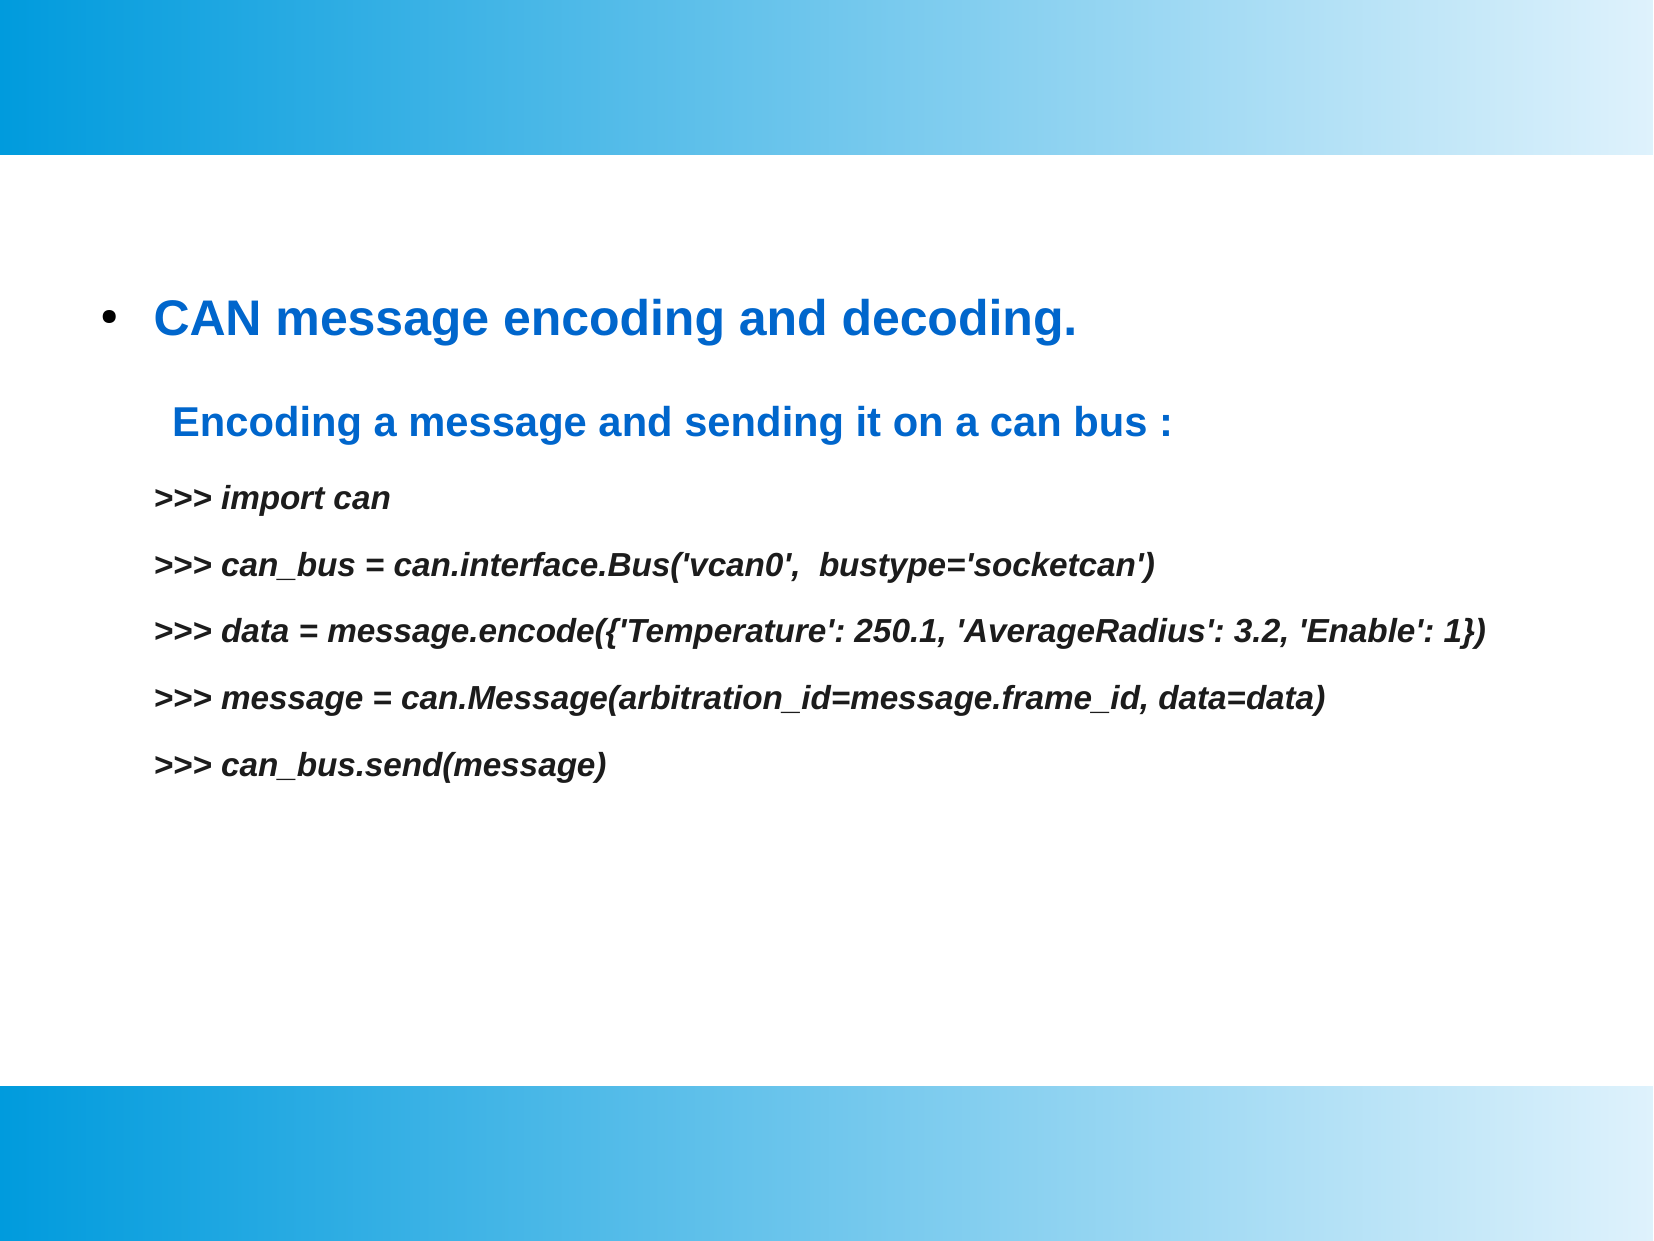

#
CAN message encoding and decoding.
 Encoding a message and sending it on a can bus :
>>> import can
>>> can_bus = can.interface.Bus('vcan0', bustype='socketcan')
>>> data = message.encode({'Temperature': 250.1, 'AverageRadius': 3.2, 'Enable': 1})
>>> message = can.Message(arbitration_id=message.frame_id, data=data)
>>> can_bus.send(message)